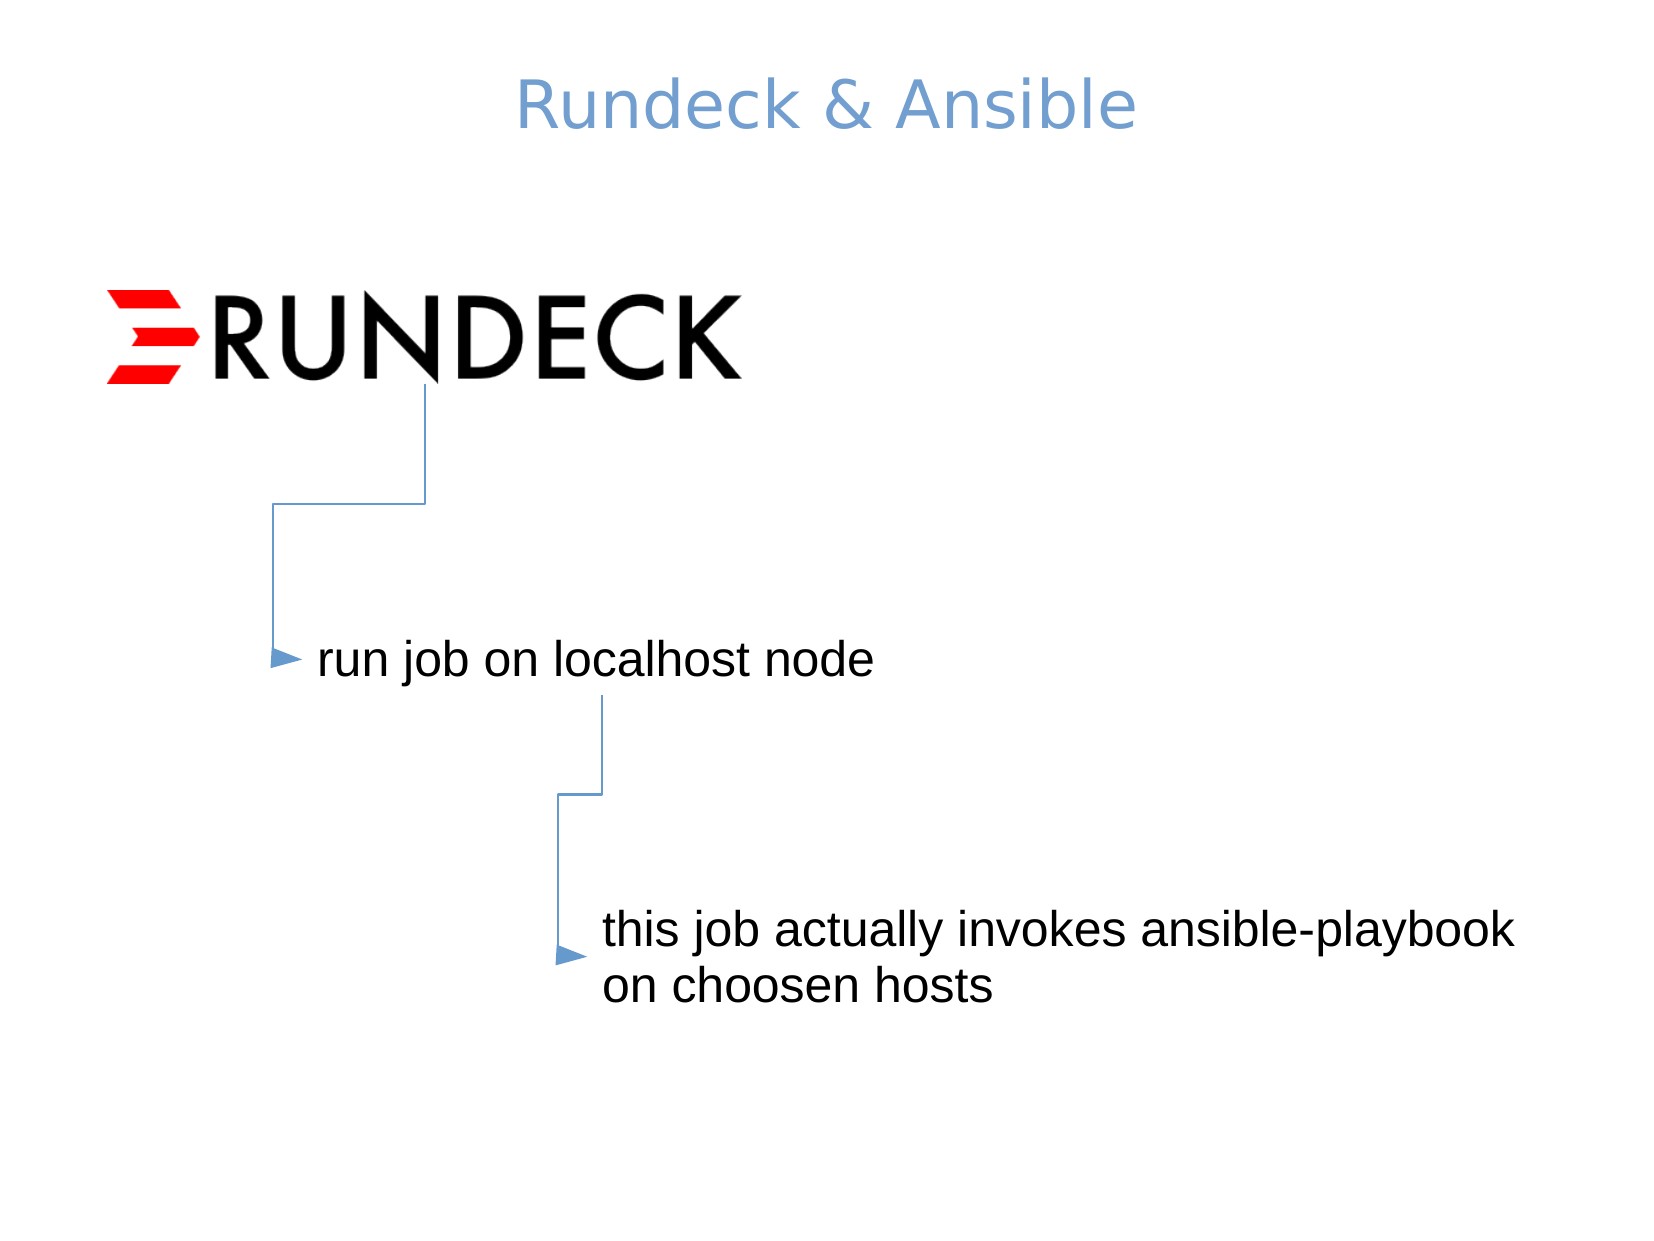

Rundeck & Ansible
run job on localhost node
this job actually invokes ansible-playbook
on choosen hosts